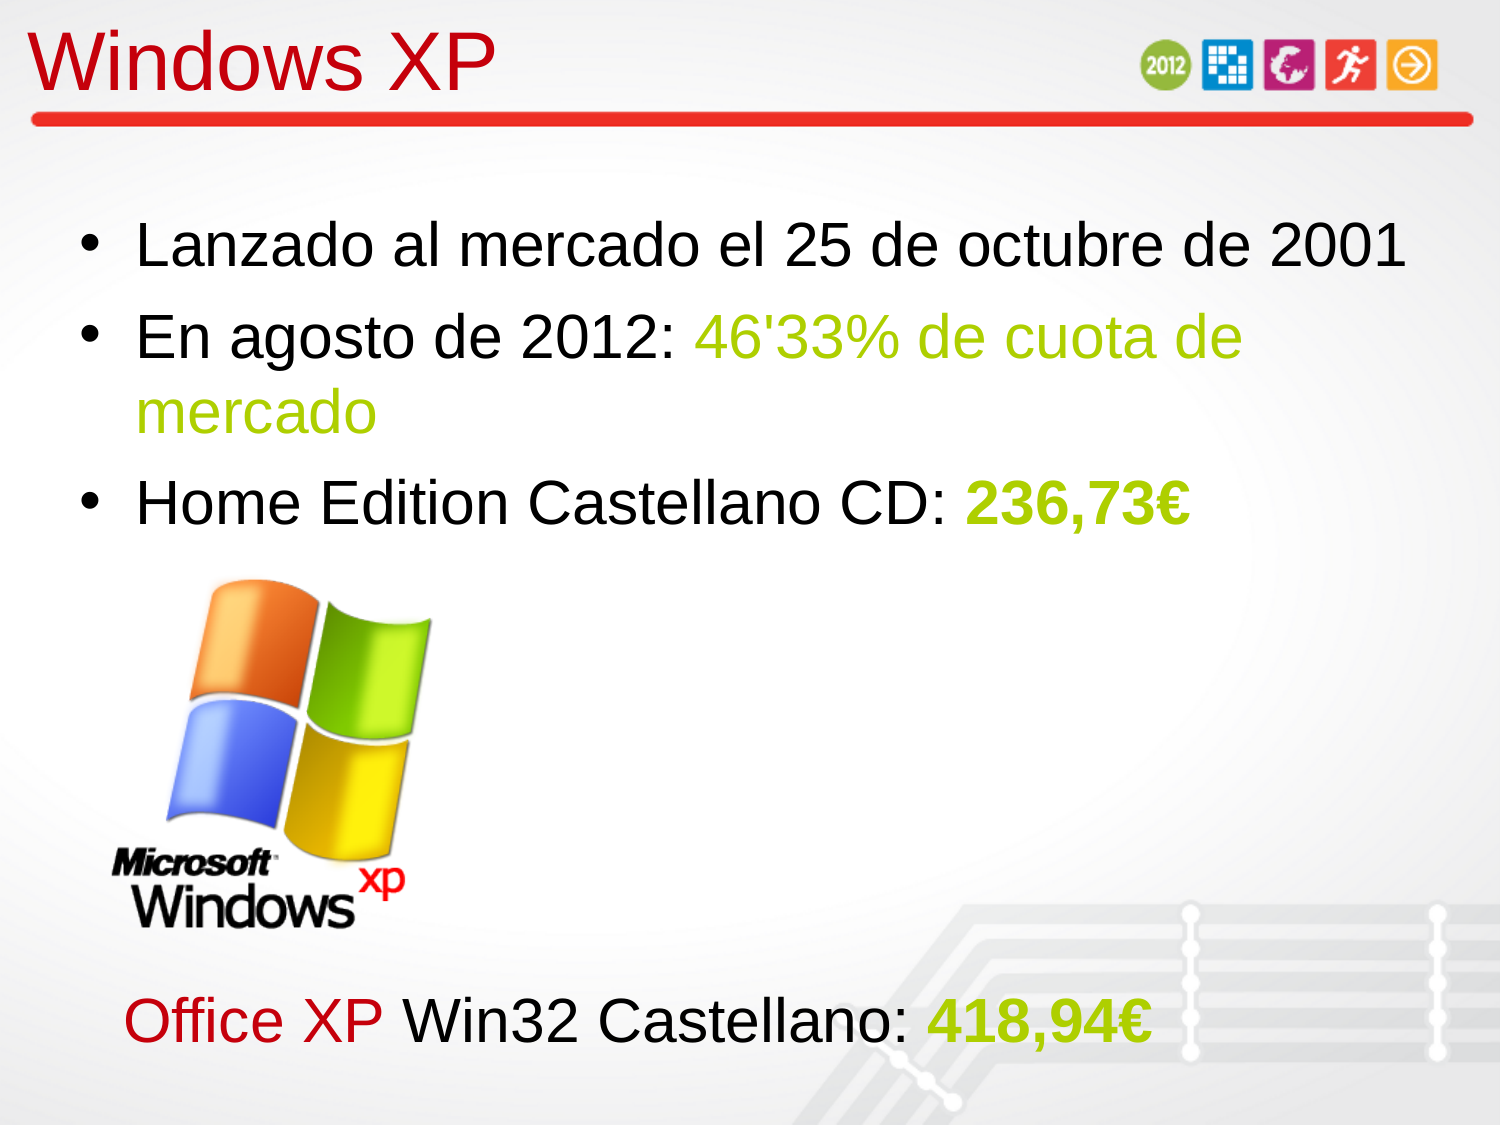

# Windows XP
Lanzado al mercado el 25 de octubre de 2001
En agosto de 2012: 46'33% de cuota de mercado
Home Edition Castellano CD: 236,73€
Office XP Win32 Castellano: 418,94€